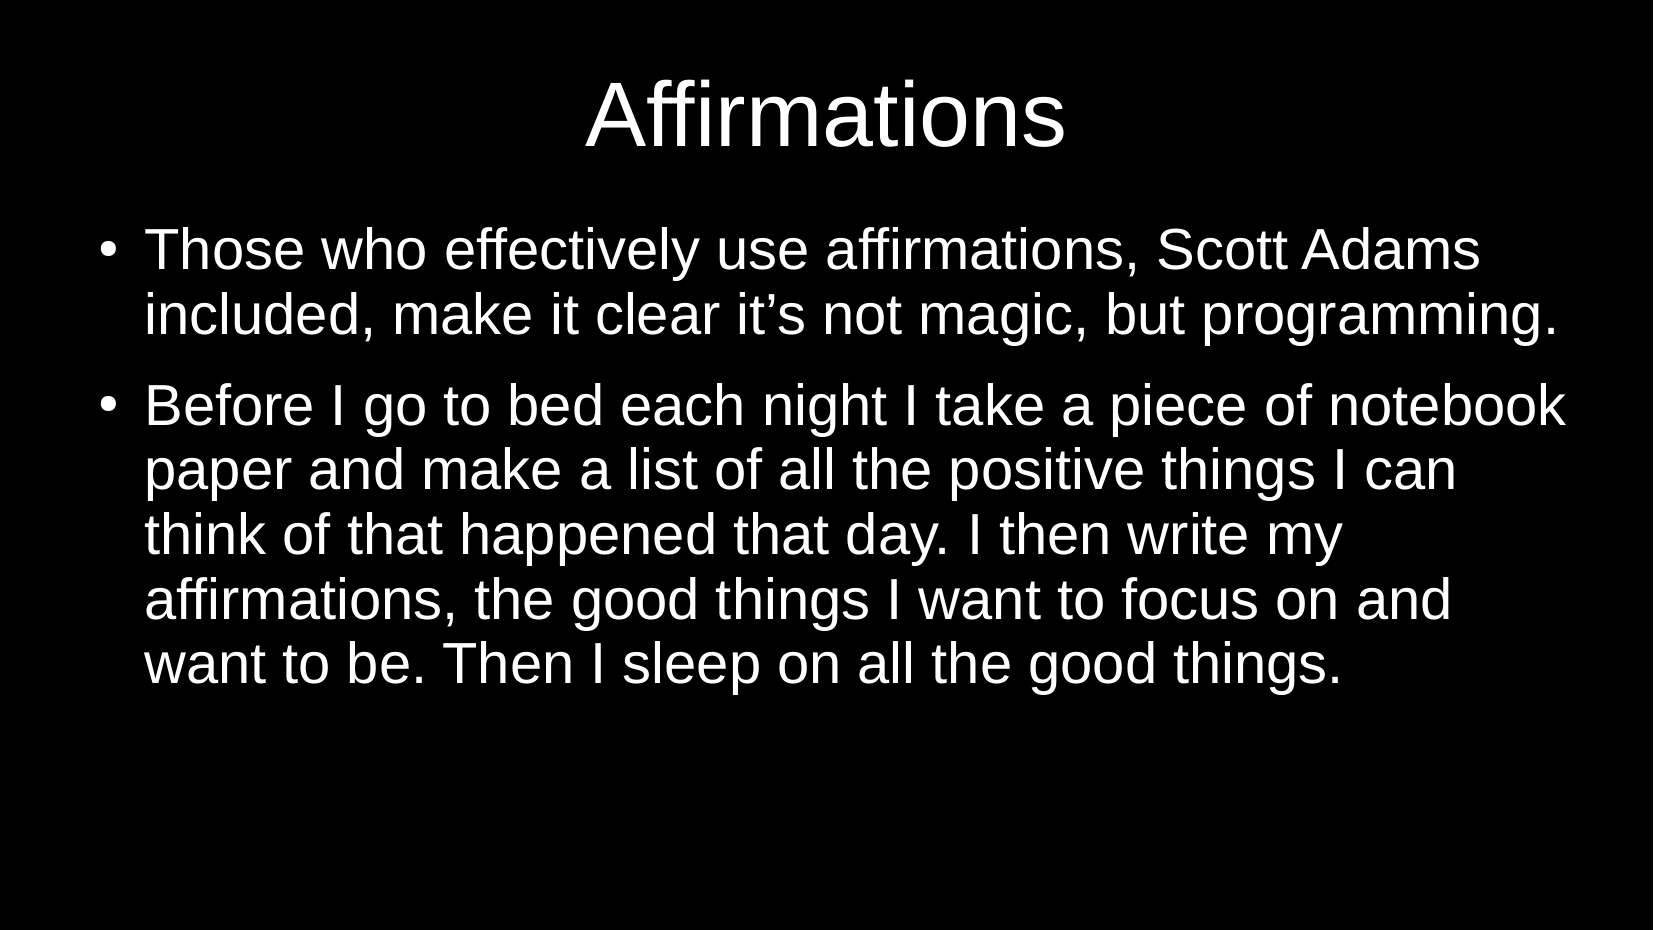

# Affirmations
Those who effectively use affirmations, Scott Adams included, make it clear it’s not magic, but programming.
Before I go to bed each night I take a piece of notebook paper and make a list of all the positive things I can think of that happened that day. I then write my affirmations, the good things I want to focus on and want to be. Then I sleep on all the good things.